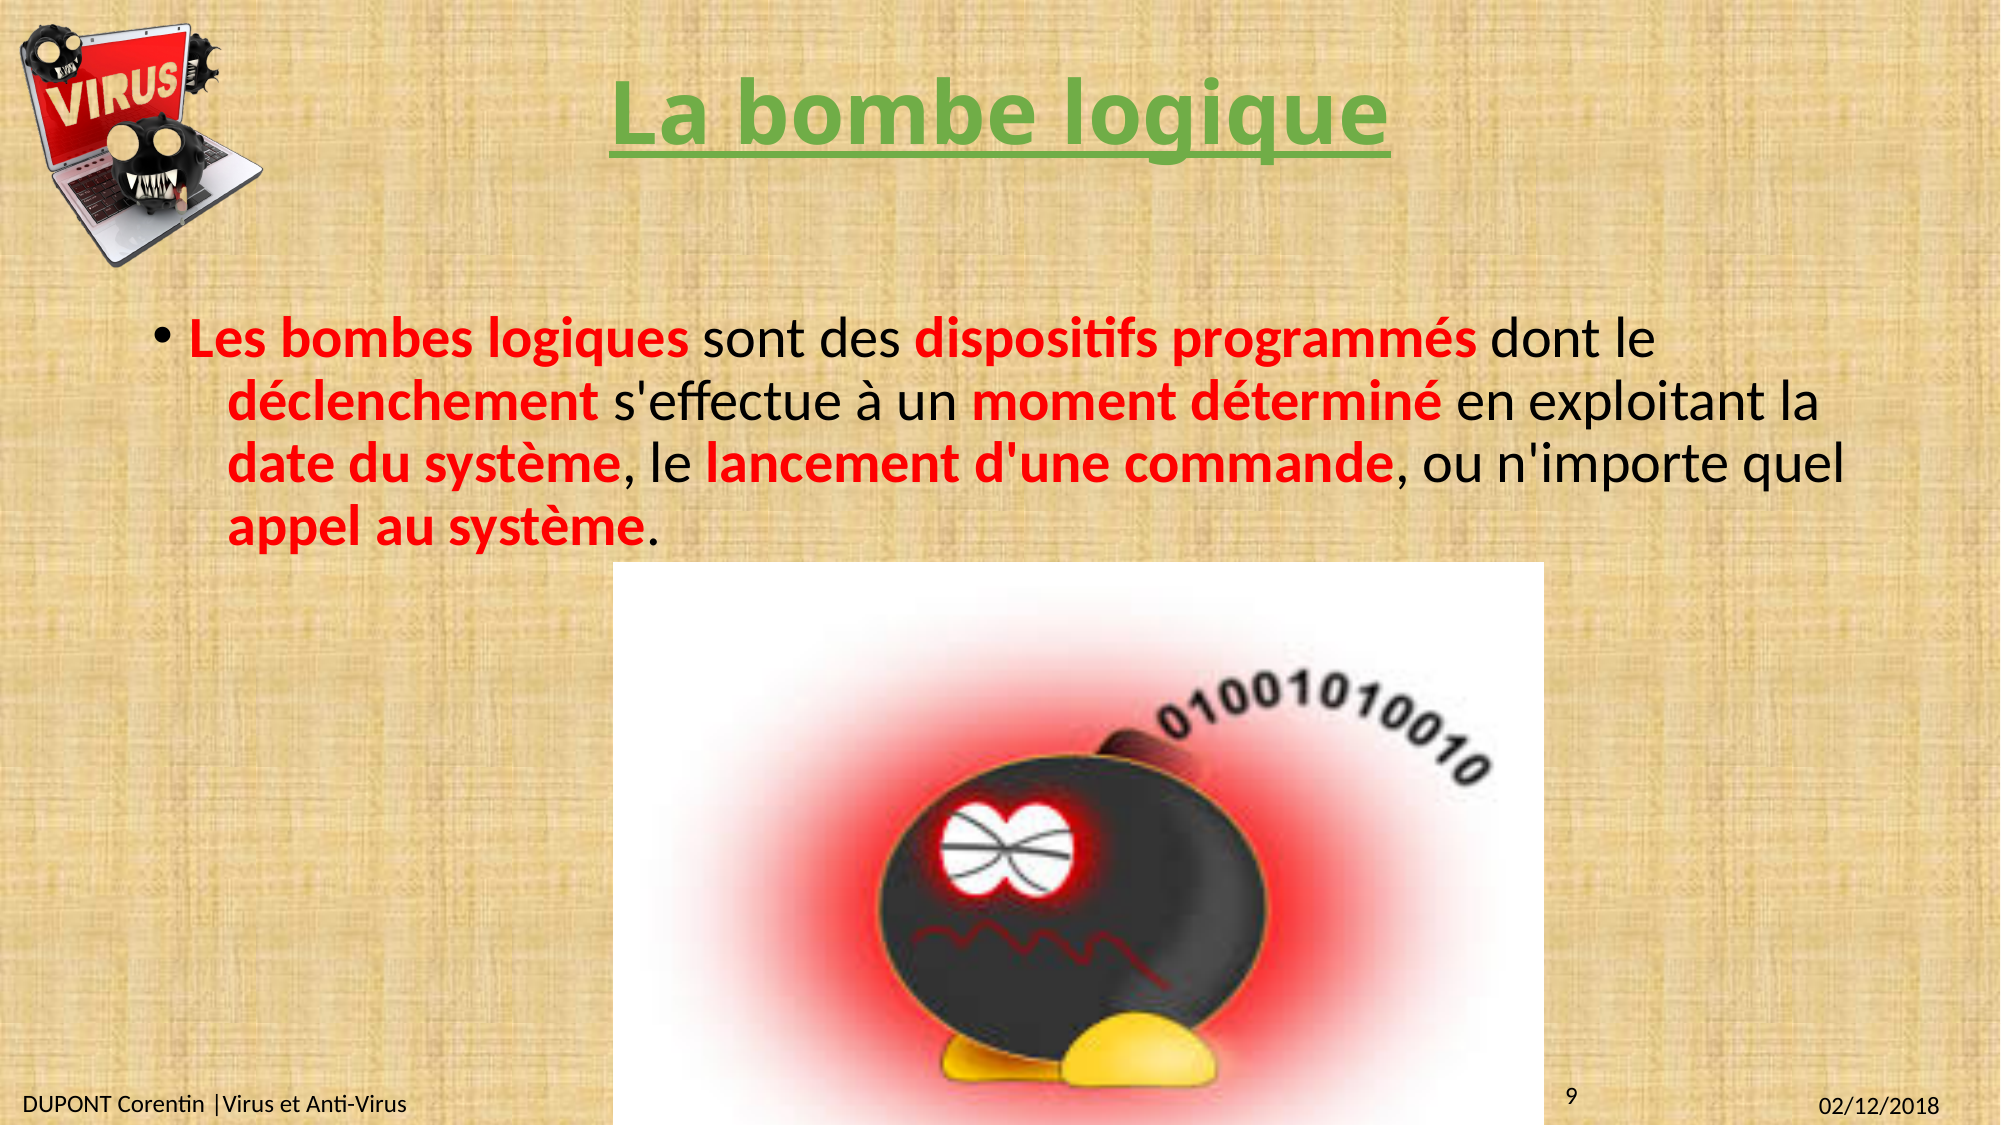

# La bombe logique
Les bombes logiques sont des dispositifs programmés dont le déclenchement s'effectue à un moment déterminé en exploitant la date du système, le lancement d'une commande, ou n'importe quel appel au système.
DUPONT Corentin |Virus et Anti-Virus
02/12/2018